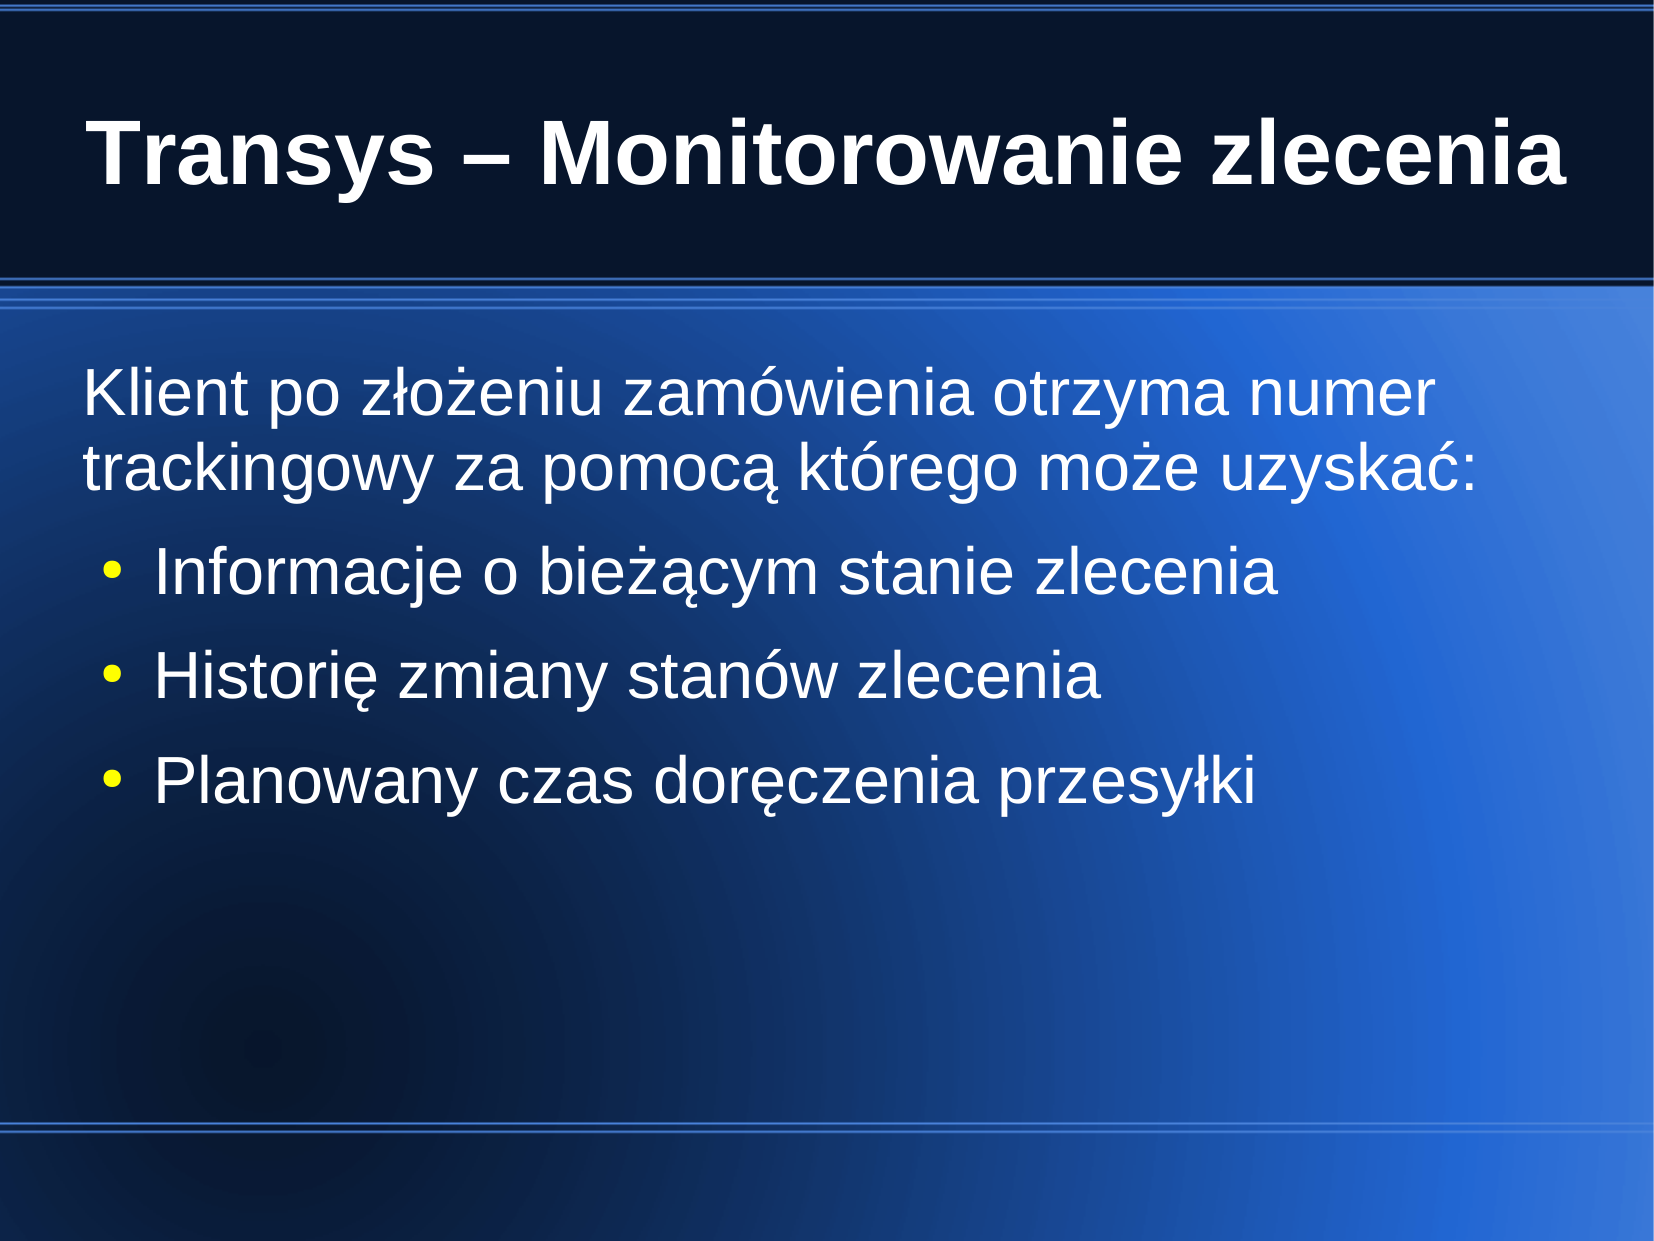

# Transys – Monitorowanie zlecenia
Klient po złożeniu zamówienia otrzyma numer trackingowy za pomocą którego może uzyskać:
Informacje o bieżącym stanie zlecenia
Historię zmiany stanów zlecenia
Planowany czas doręczenia przesyłki